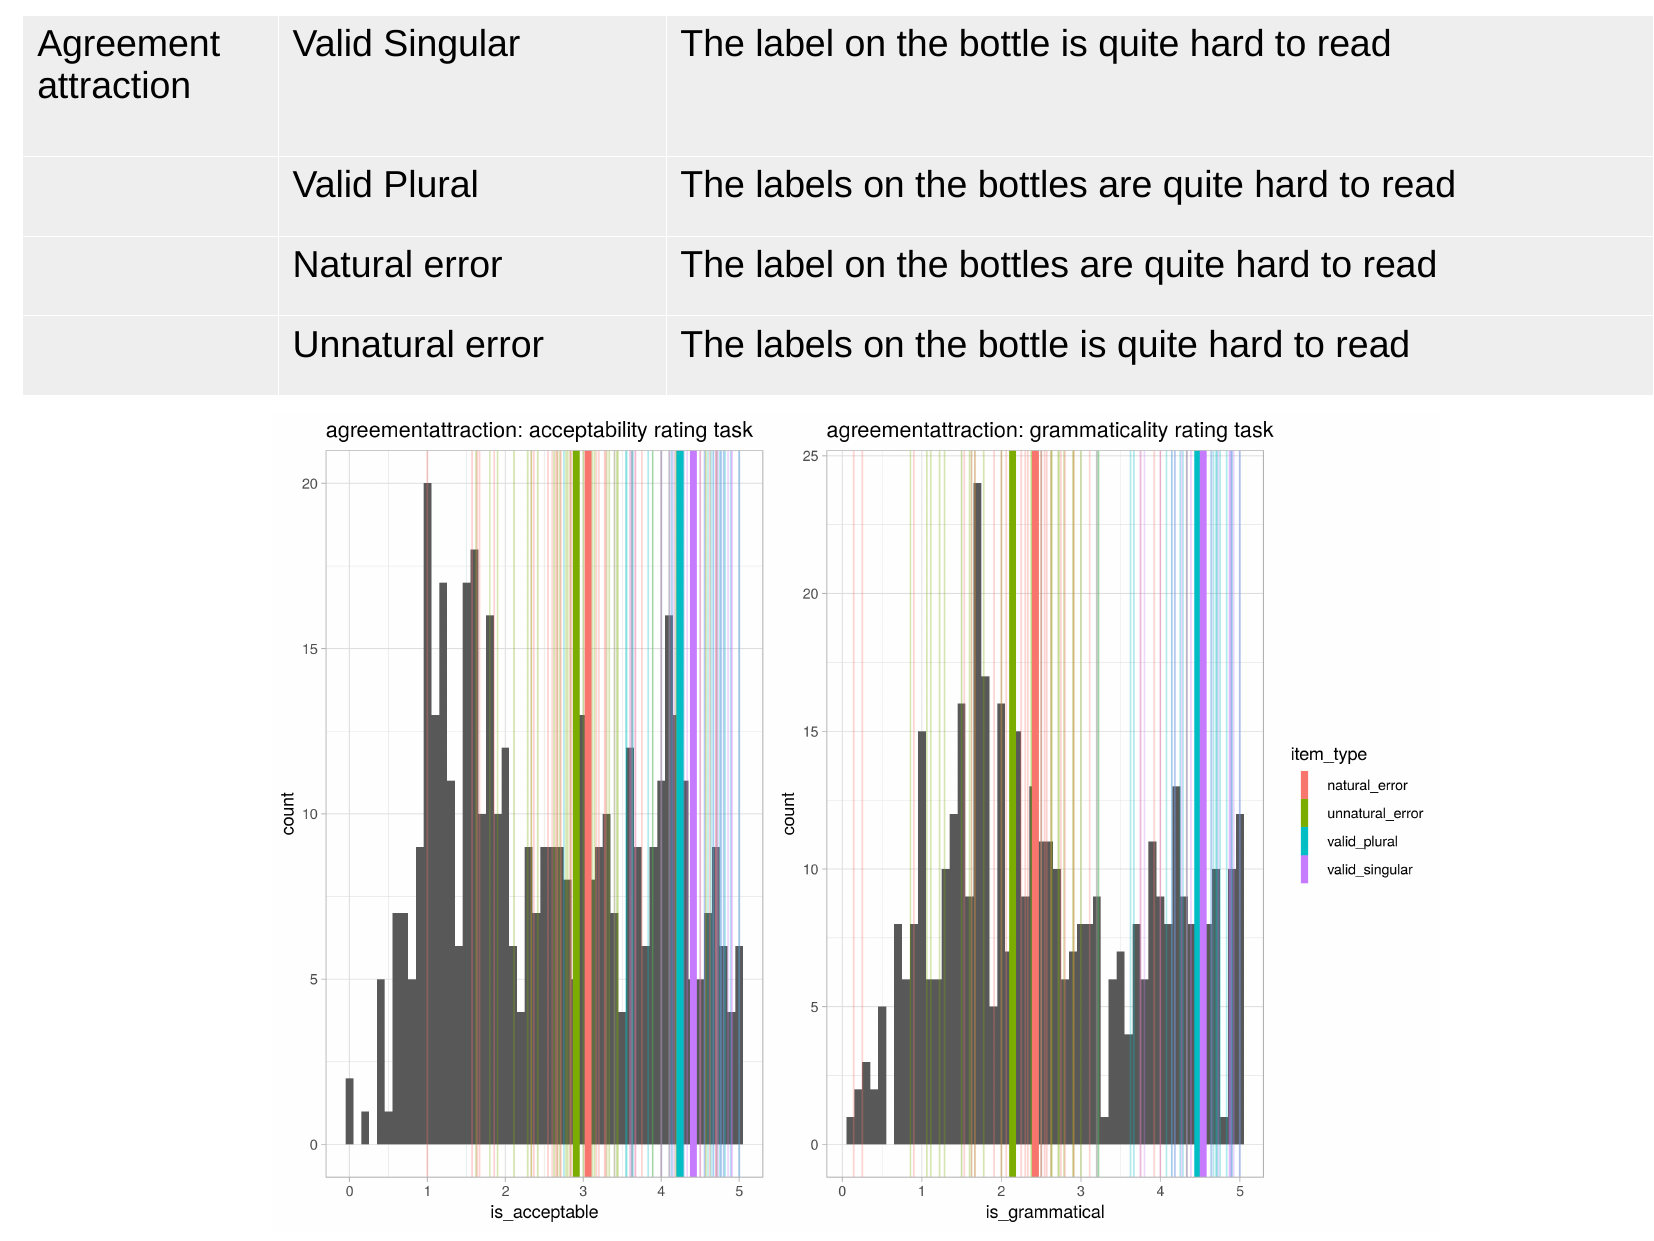

| Agreement attraction | Valid Singular | The label on the bottle is quite hard to read |
| --- | --- | --- |
| | Valid Plural | The labels on the bottles are quite hard to read |
| | Natural error | The label on the bottles are quite hard to read |
| | Unnatural error | The labels on the bottle is quite hard to read |